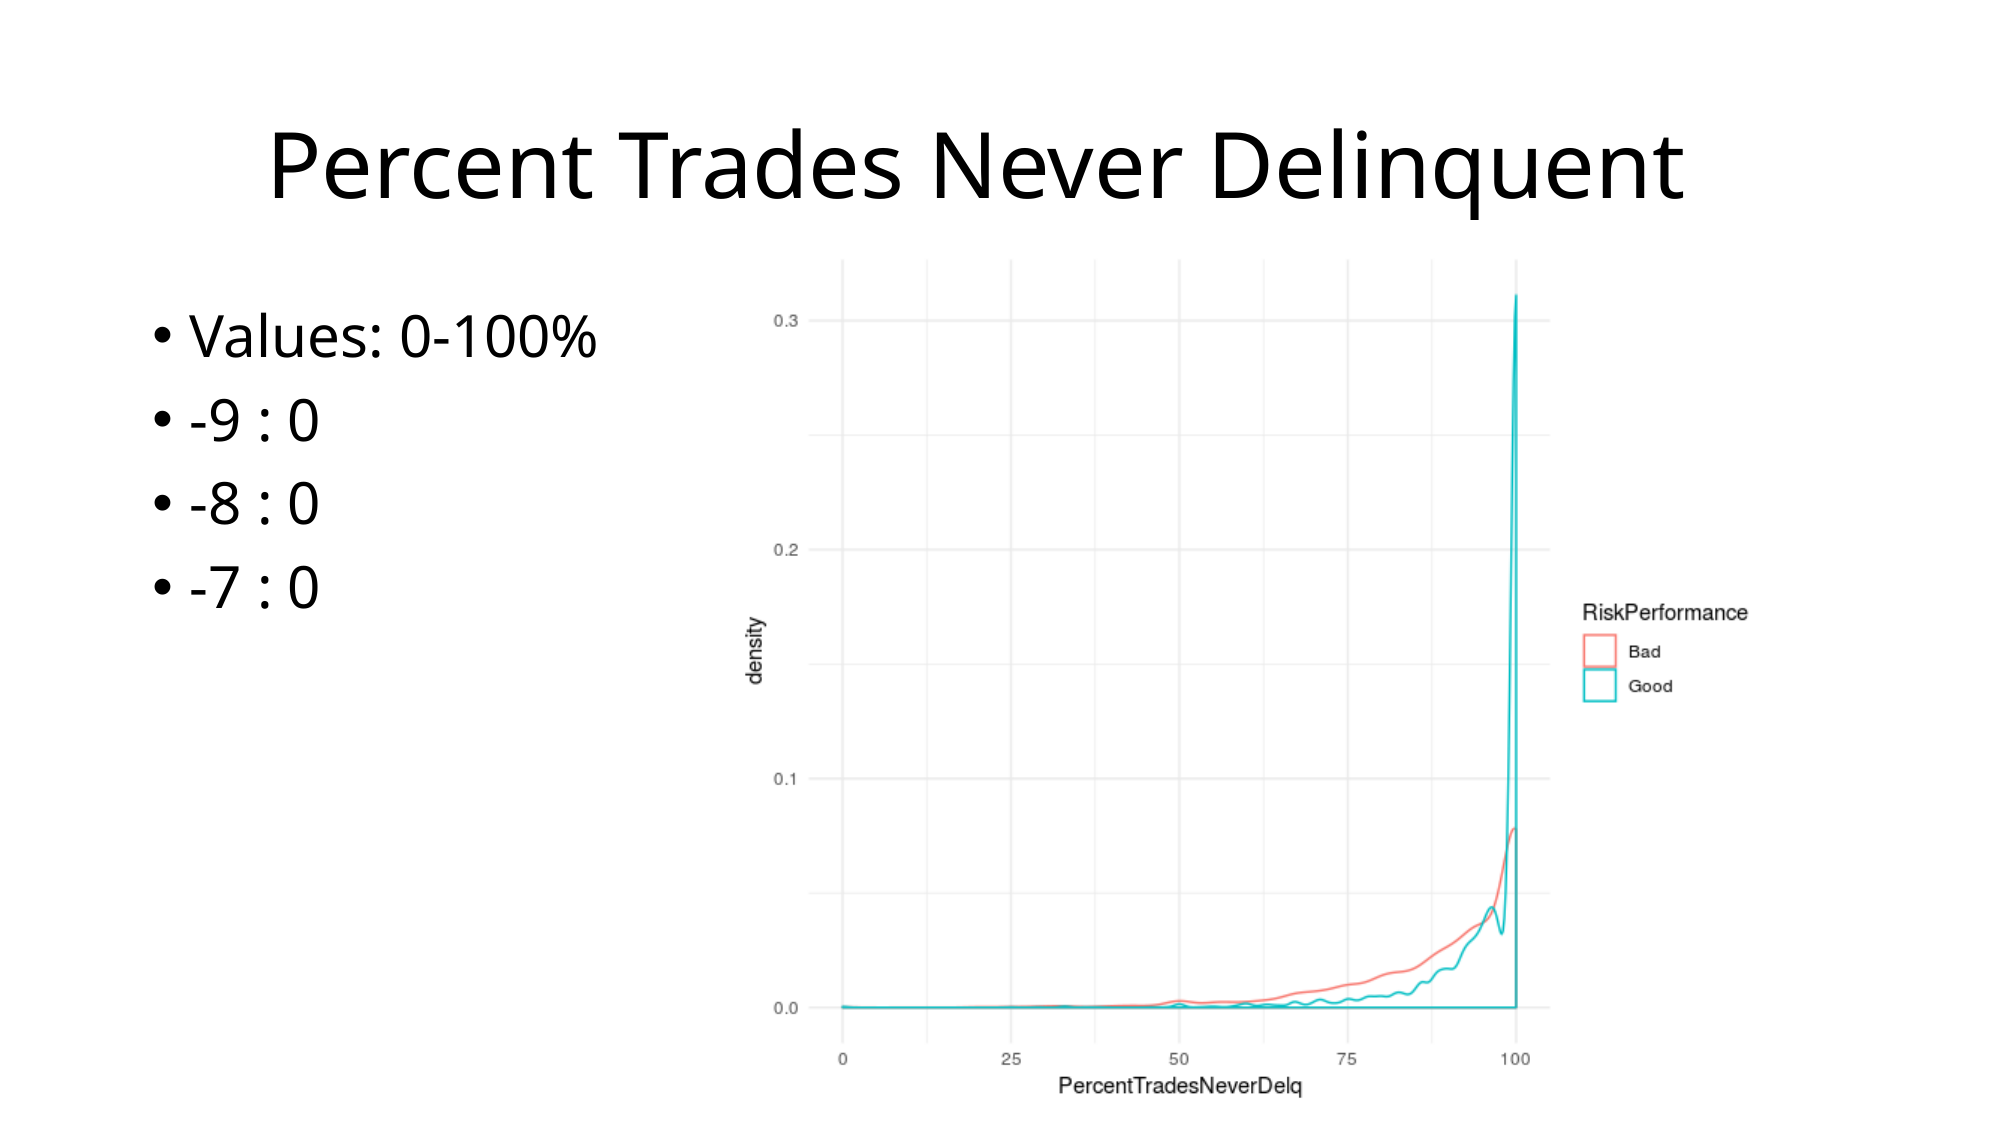

# Percent Trades Never Delinquent
Values: 0-100%
-9 : 0
-8 : 0
-7 : 0